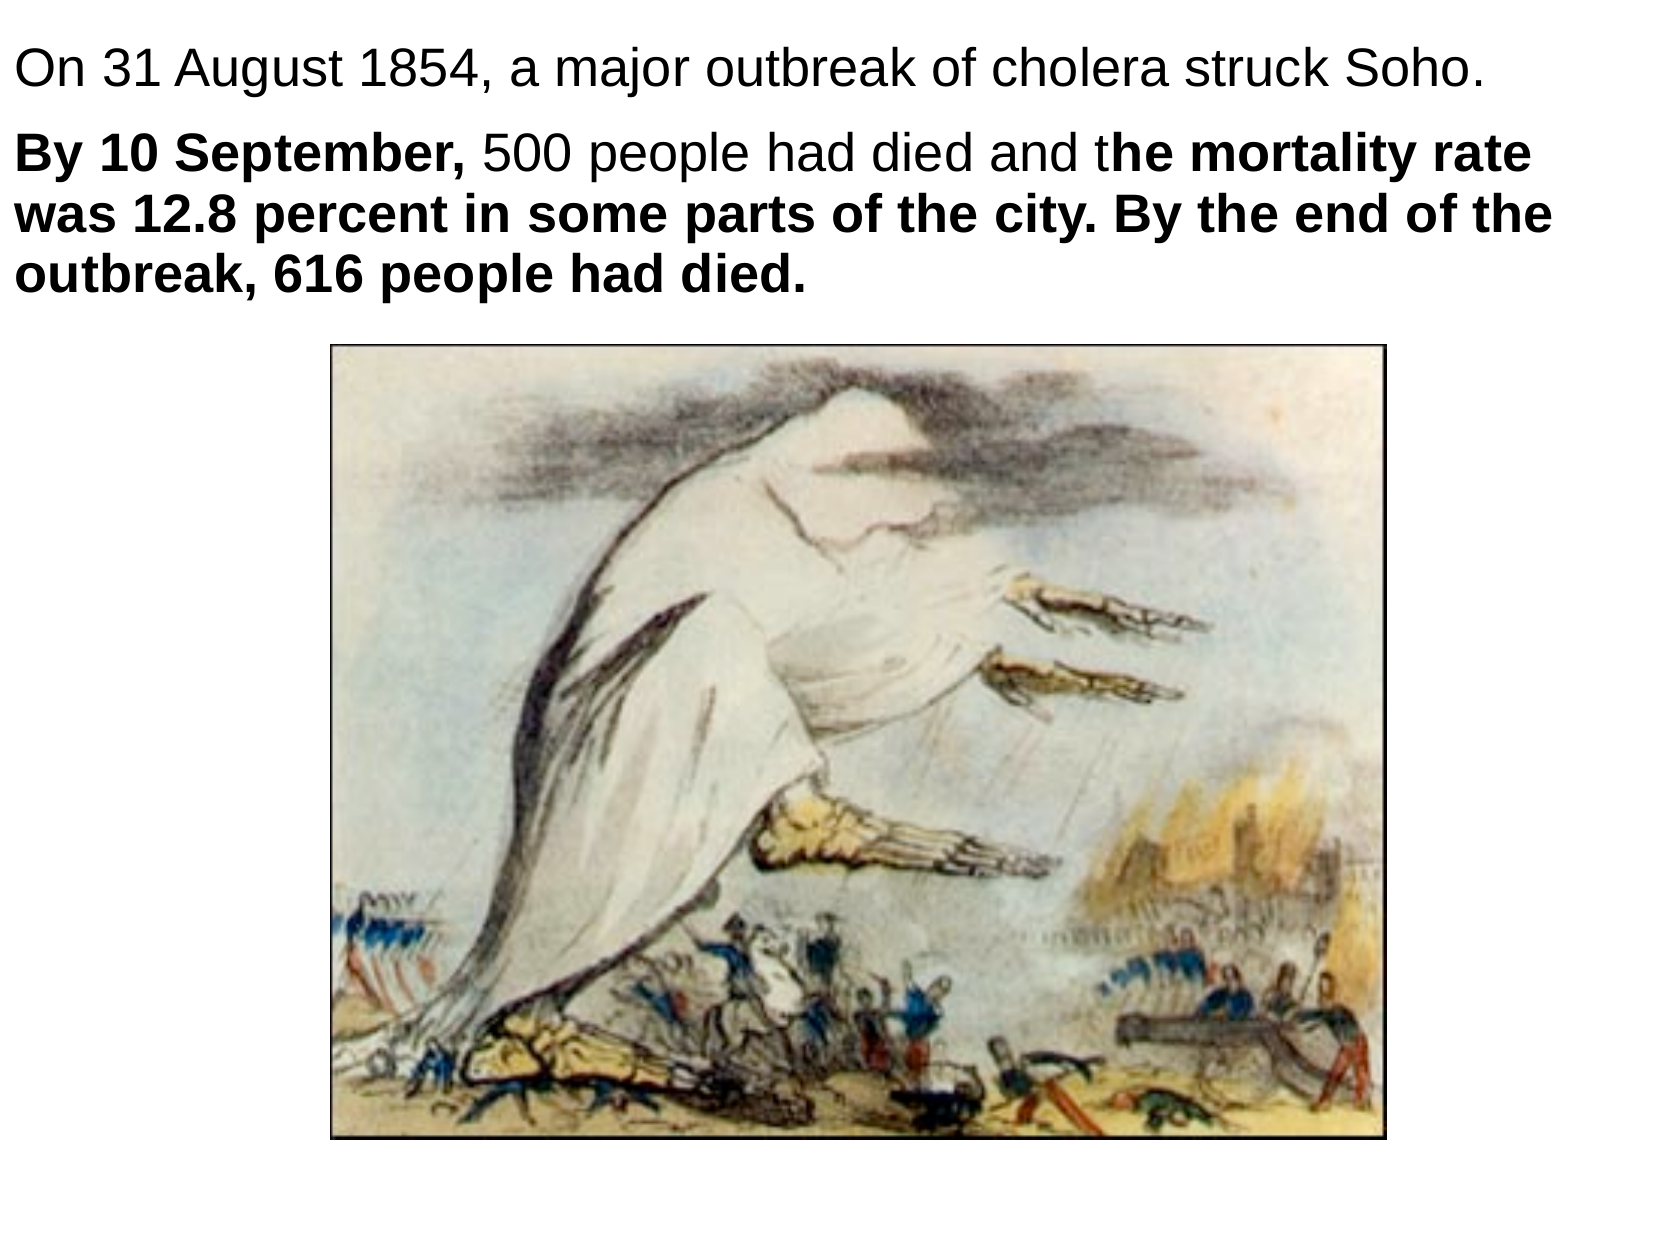

On 31 August 1854, a major outbreak of cholera struck Soho.
By 10 September, 500 people had died and the mortality rate was 12.8 percent in some parts of the city. By the end of the outbreak, 616 people had died.